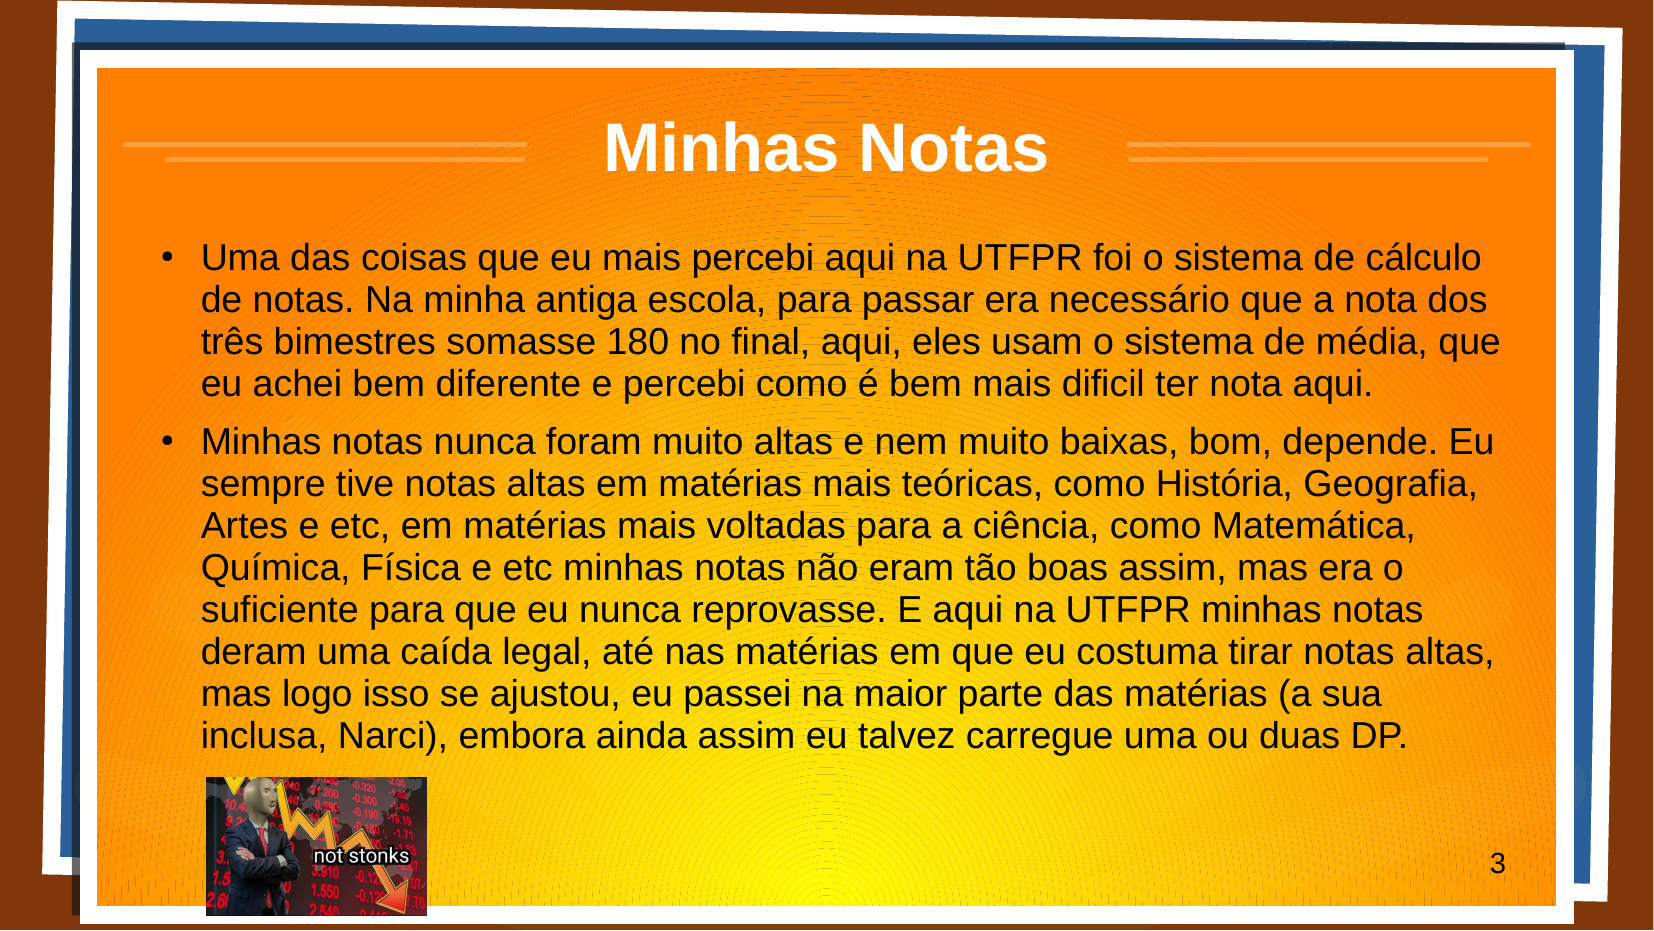

# Minhas Notas
Uma das coisas que eu mais percebi aqui na UTFPR foi o sistema de cálculo de notas. Na minha antiga escola, para passar era necessário que a nota dos três bimestres somasse 180 no final, aqui, eles usam o sistema de média, que eu achei bem diferente e percebi como é bem mais dificil ter nota aqui.
Minhas notas nunca foram muito altas e nem muito baixas, bom, depende. Eu sempre tive notas altas em matérias mais teóricas, como História, Geografia, Artes e etc, em matérias mais voltadas para a ciência, como Matemática, Química, Física e etc minhas notas não eram tão boas assim, mas era o suficiente para que eu nunca reprovasse. E aqui na UTFPR minhas notas deram uma caída legal, até nas matérias em que eu costuma tirar notas altas, mas logo isso se ajustou, eu passei na maior parte das matérias (a sua inclusa, Narci), embora ainda assim eu talvez carregue uma ou duas DP.
3